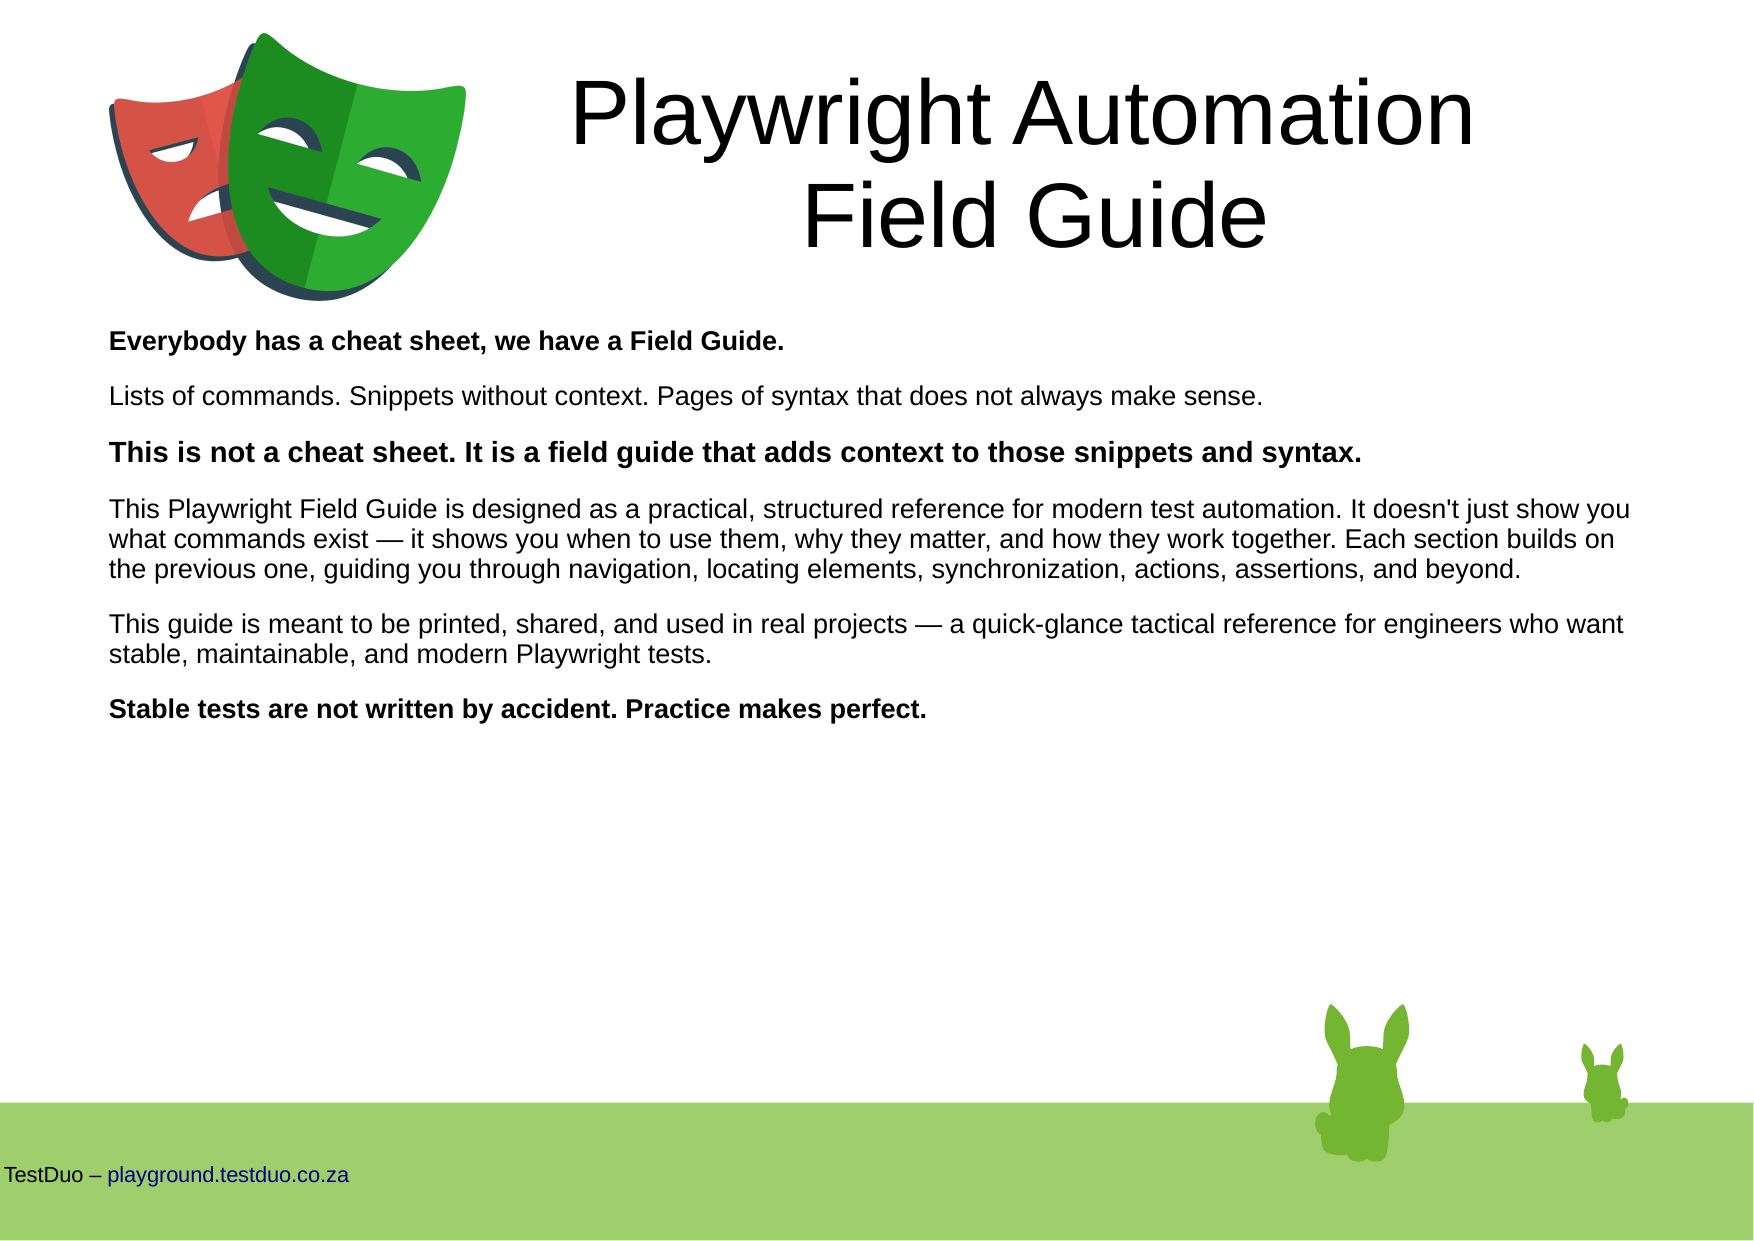

# Playwright Automation Field Guide
Everybody has a cheat sheet, we have a Field Guide.
Lists of commands. Snippets without context. Pages of syntax that does not always make sense.
This is not a cheat sheet. It is a field guide that adds context to those snippets and syntax.
This Playwright Field Guide is designed as a practical, structured reference for modern test automation. It doesn't just show you what commands exist — it shows you when to use them, why they matter, and how they work together. Each section builds on the previous one, guiding you through navigation, locating elements, synchronization, actions, assertions, and beyond.
This guide is meant to be printed, shared, and used in real projects — a quick-glance tactical reference for engineers who want stable, maintainable, and modern Playwright tests.
Stable tests are not written by accident. Practice makes perfect.
TestDuo – playground.testduo.co.za